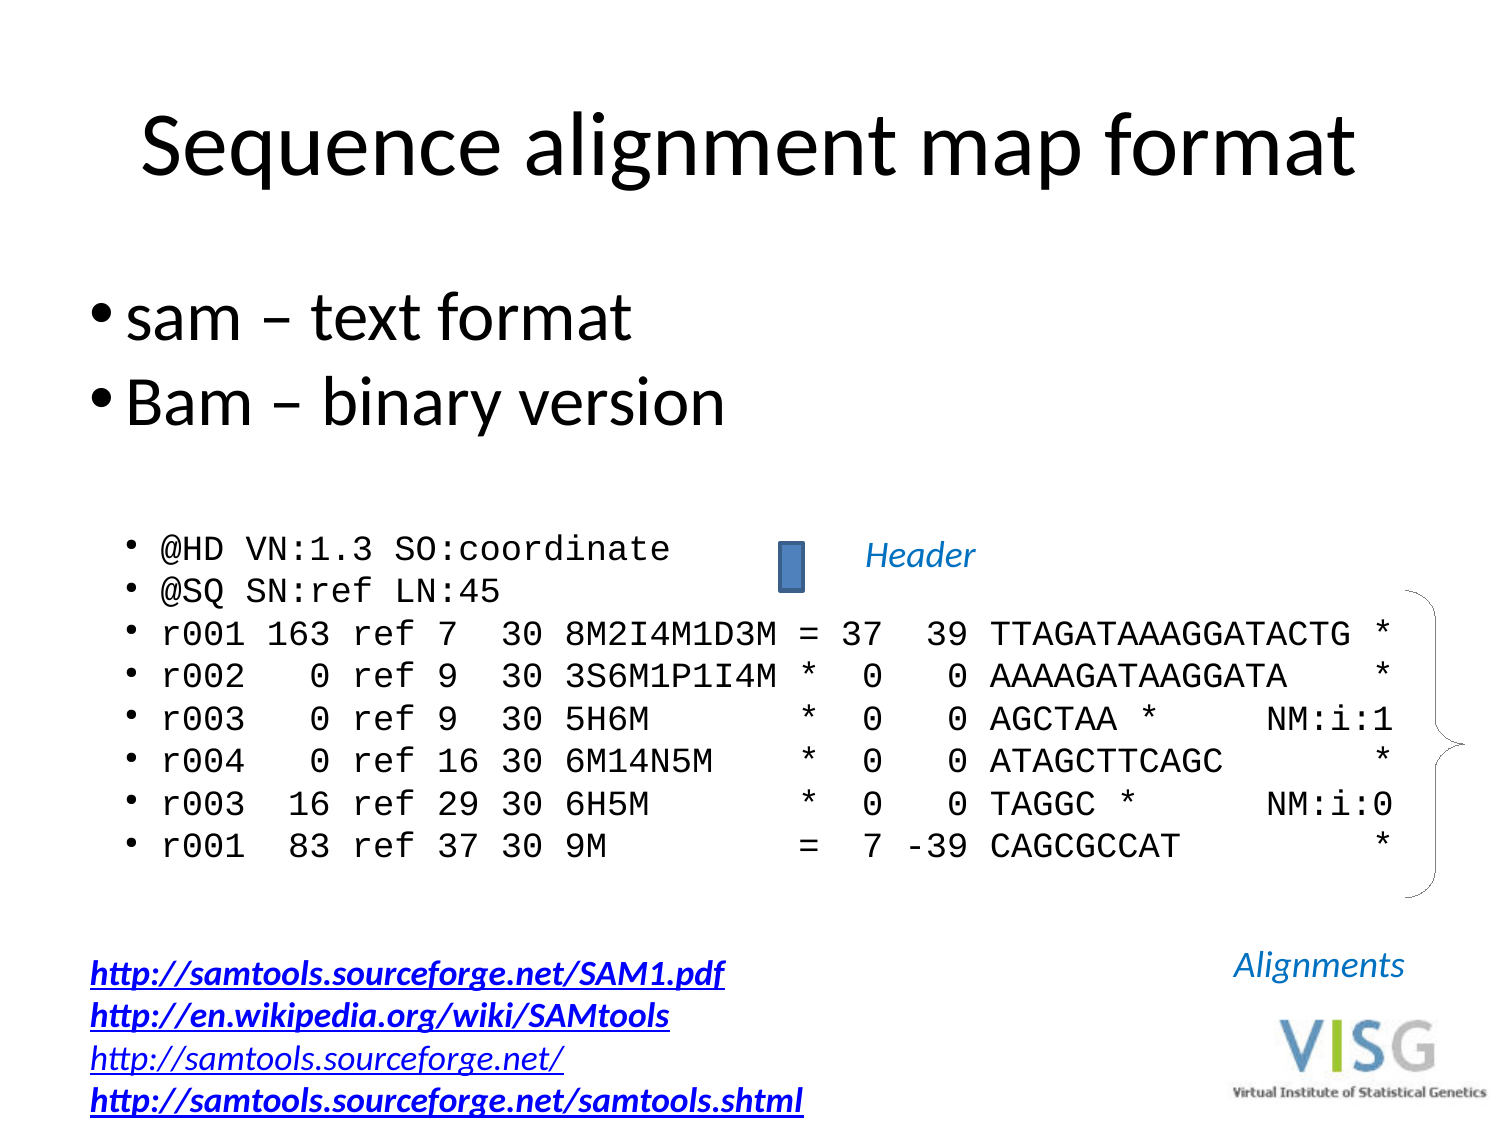

Sequence alignment map format
sam – text format
Bam – binary version
@HD VN:1.3 SO:coordinate
@SQ SN:ref LN:45
r001 163 ref 7 30 8M2I4M1D3M = 37 39 TTAGATAAAGGATACTG *
r002 0 ref 9 30 3S6M1P1I4M * 0 0 AAAAGATAAGGATA *
r003 0 ref 9 30 5H6M * 0 0 AGCTAA * NM:i:1
r004 0 ref 16 30 6M14N5M * 0 0 ATAGCTTCAGC *
r003 16 ref 29 30 6H5M * 0 0 TAGGC * NM:i:0
r001 83 ref 37 30 9M = 7 -39 CAGCGCCAT *
http://samtools.sourceforge.net/SAM1.pdf
http://en.wikipedia.org/wiki/SAMtools
http://samtools.sourceforge.net/
http://samtools.sourceforge.net/samtools.shtml
[Keep it simple..., describing this format in detail is beyond the scope of the workshop]
Header
Alignments